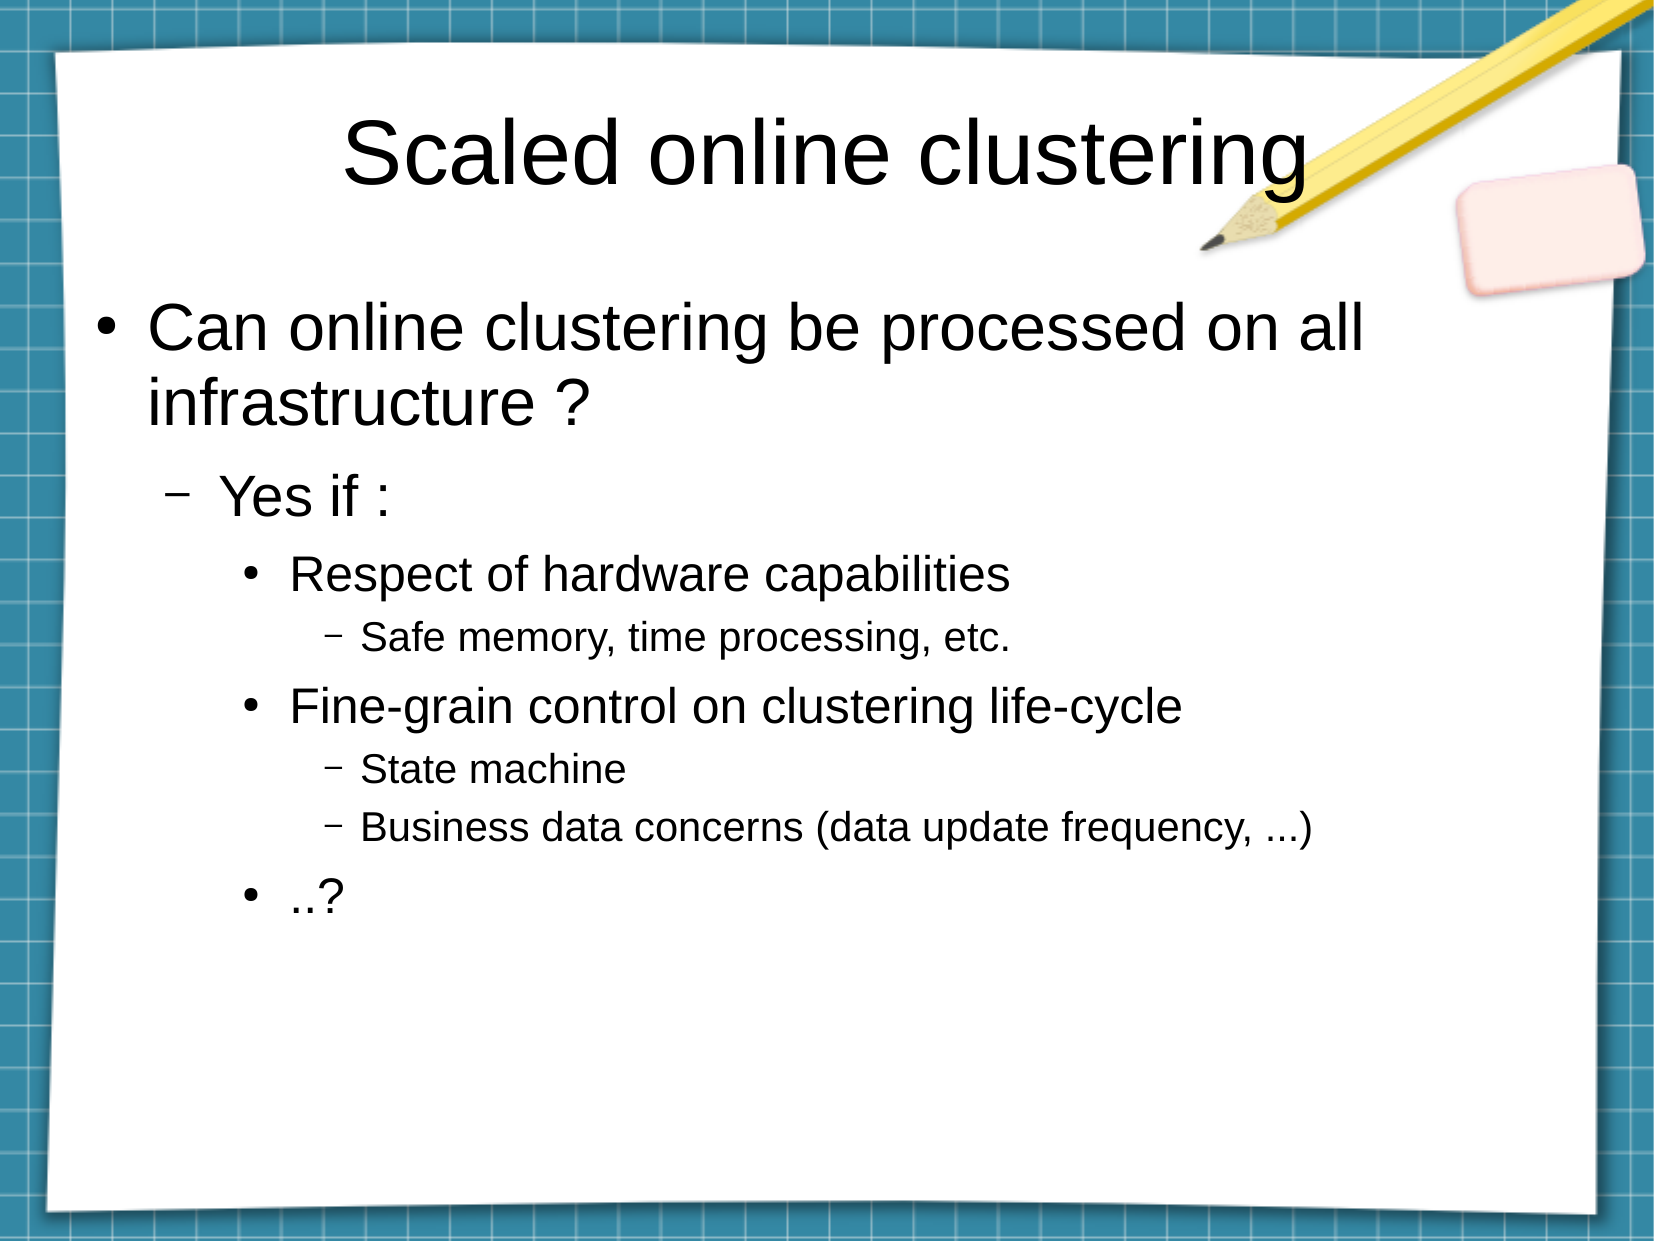

# Scaled online clustering
Can online clustering be processed on all infrastructure ?
Yes if :
Respect of hardware capabilities
Safe memory, time processing, etc.
Fine-grain control on clustering life-cycle
State machine
Business data concerns (data update frequency, ...)
..?